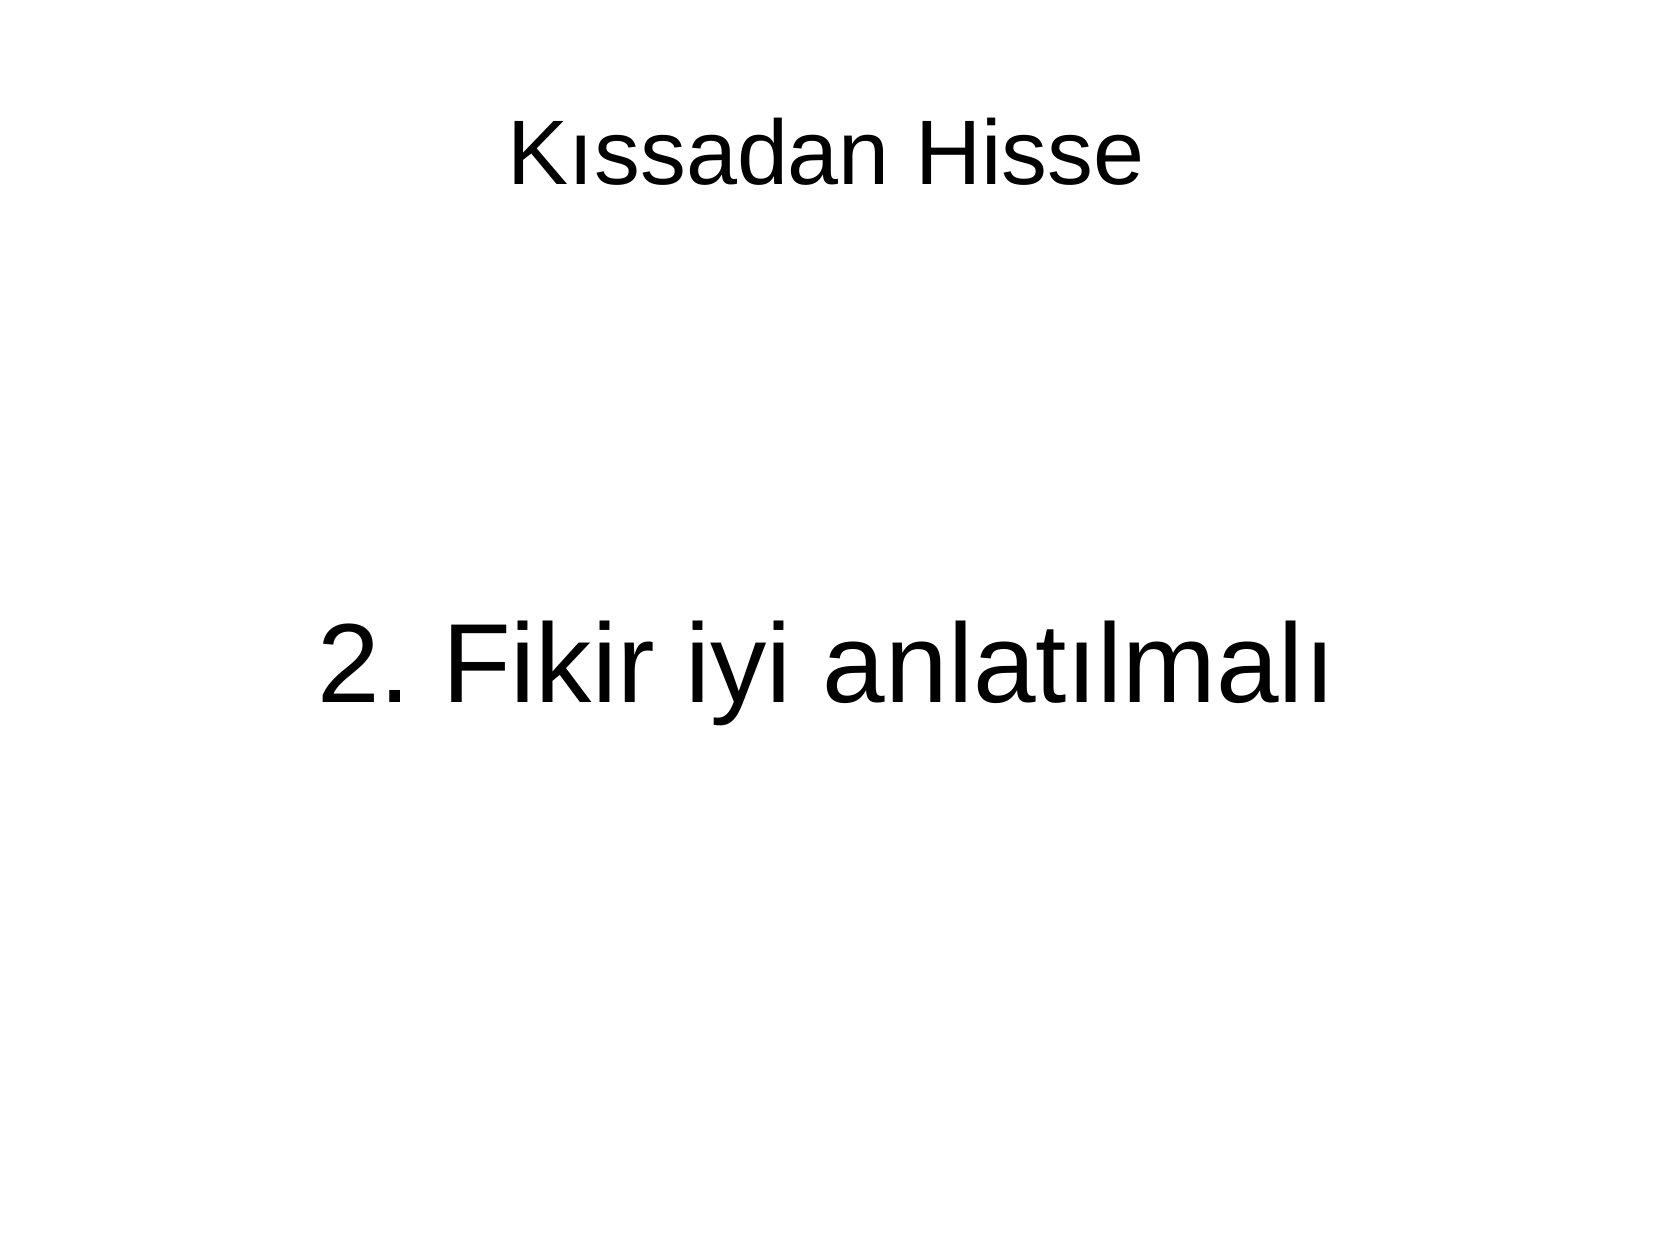

# Kıssadan Hisse
2. Fikir iyi anlatılmalı